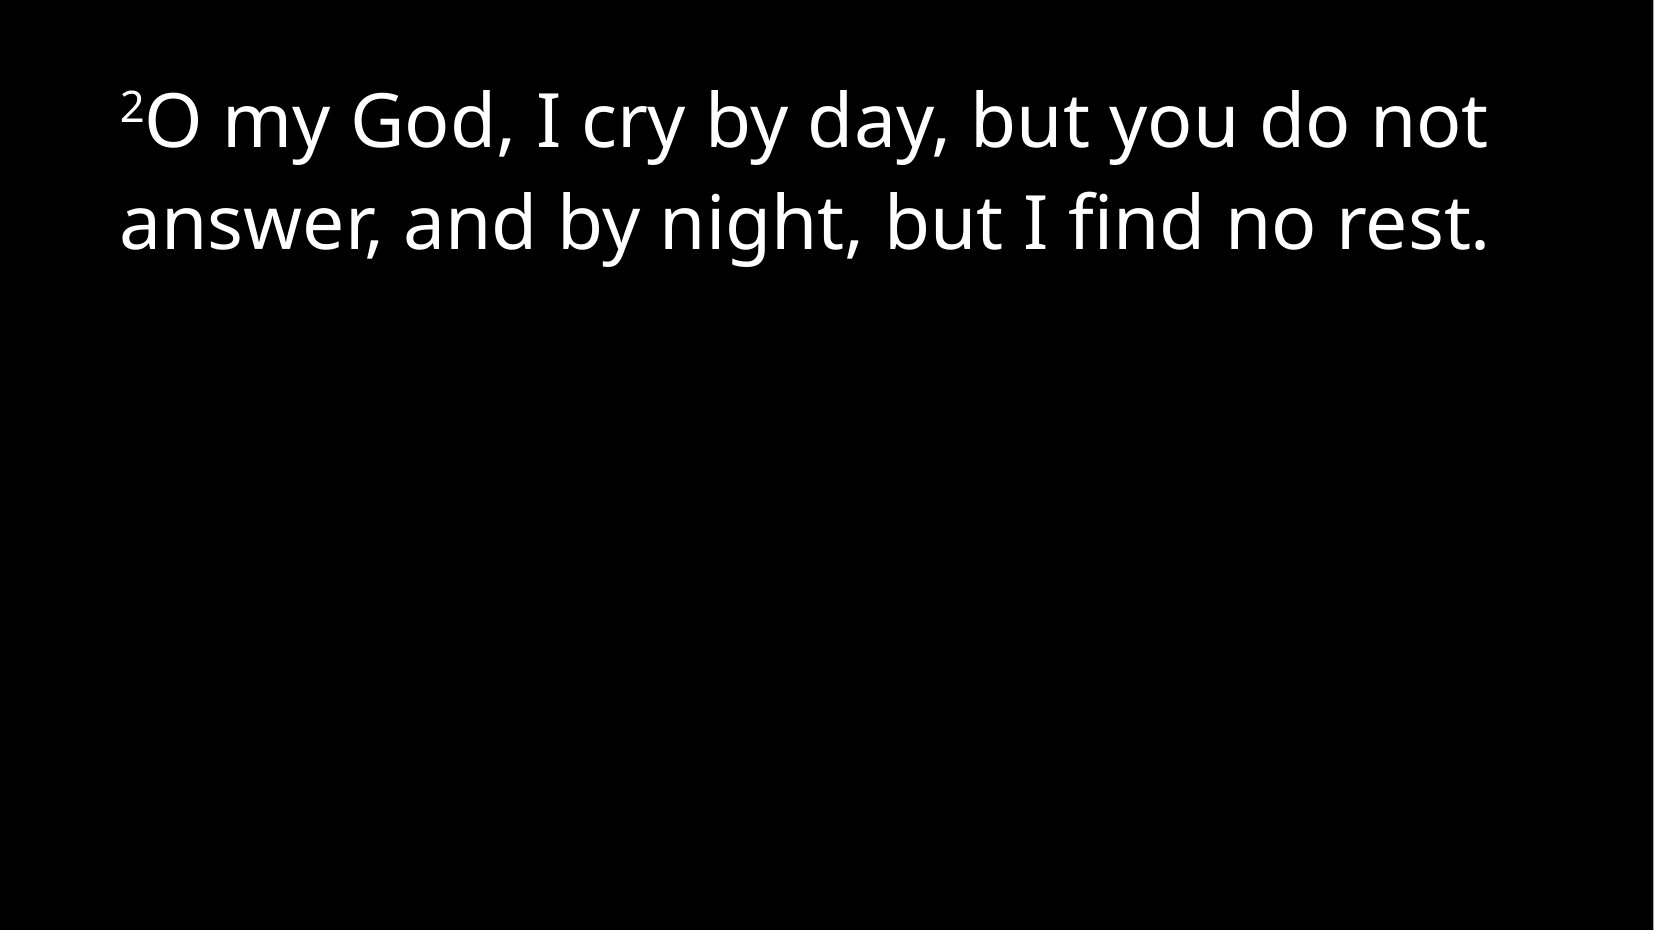

2O my God, I cry by day, but you do not answer, and by night, but I find no rest.